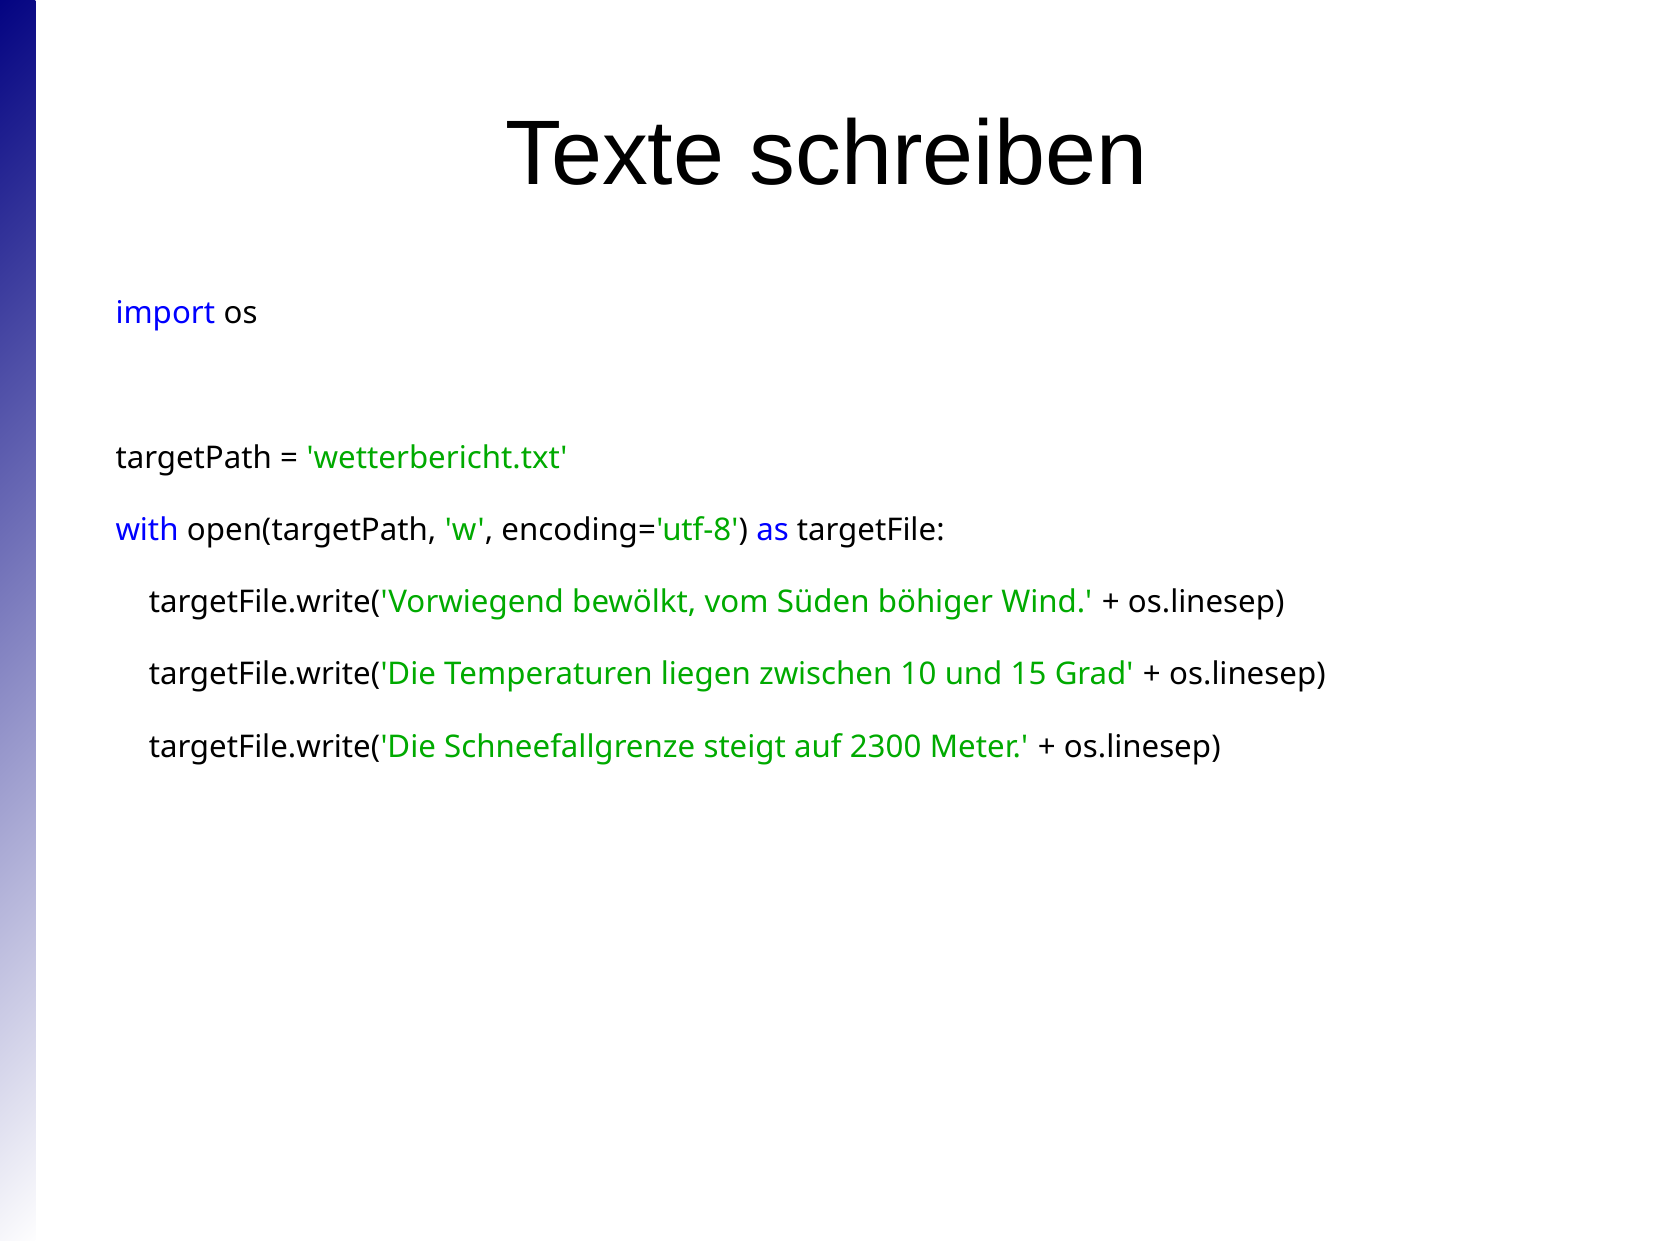

# Texte schreiben
 import os
 targetPath = 'wetterbericht.txt'
 with open(targetPath, 'w', encoding='utf-8') as targetFile:
 targetFile.write('Vorwiegend bewölkt, vom Süden böhiger Wind.' + os.linesep)
 targetFile.write('Die Temperaturen liegen zwischen 10 und 15 Grad' + os.linesep)
 targetFile.write('Die Schneefallgrenze steigt auf 2300 Meter.' + os.linesep)